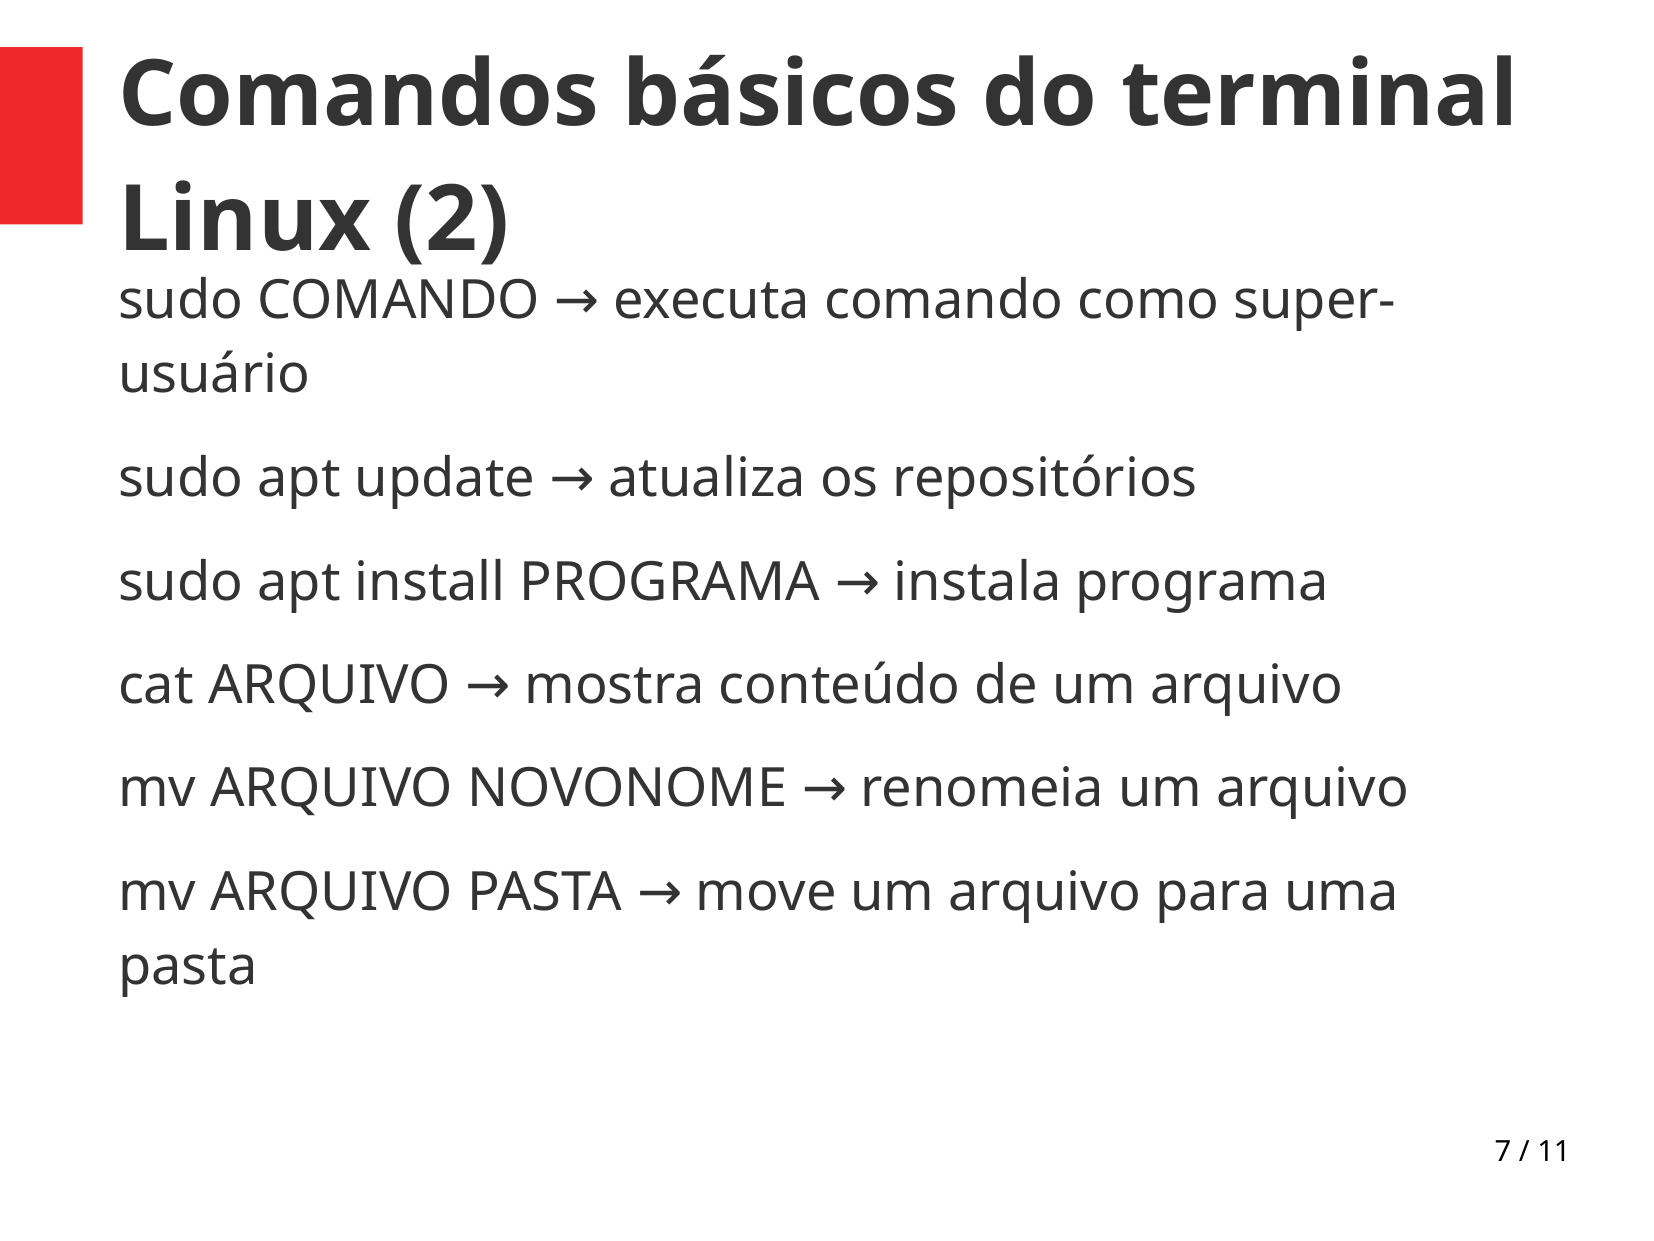

# Comandos básicos do terminal Linux (2)
sudo COMANDO → executa comando como super-usuário
sudo apt update → atualiza os repositórios
sudo apt install PROGRAMA → instala programa
cat ARQUIVO → mostra conteúdo de um arquivo
mv ARQUIVO NOVONOME → renomeia um arquivo
mv ARQUIVO PASTA → move um arquivo para uma pasta
7